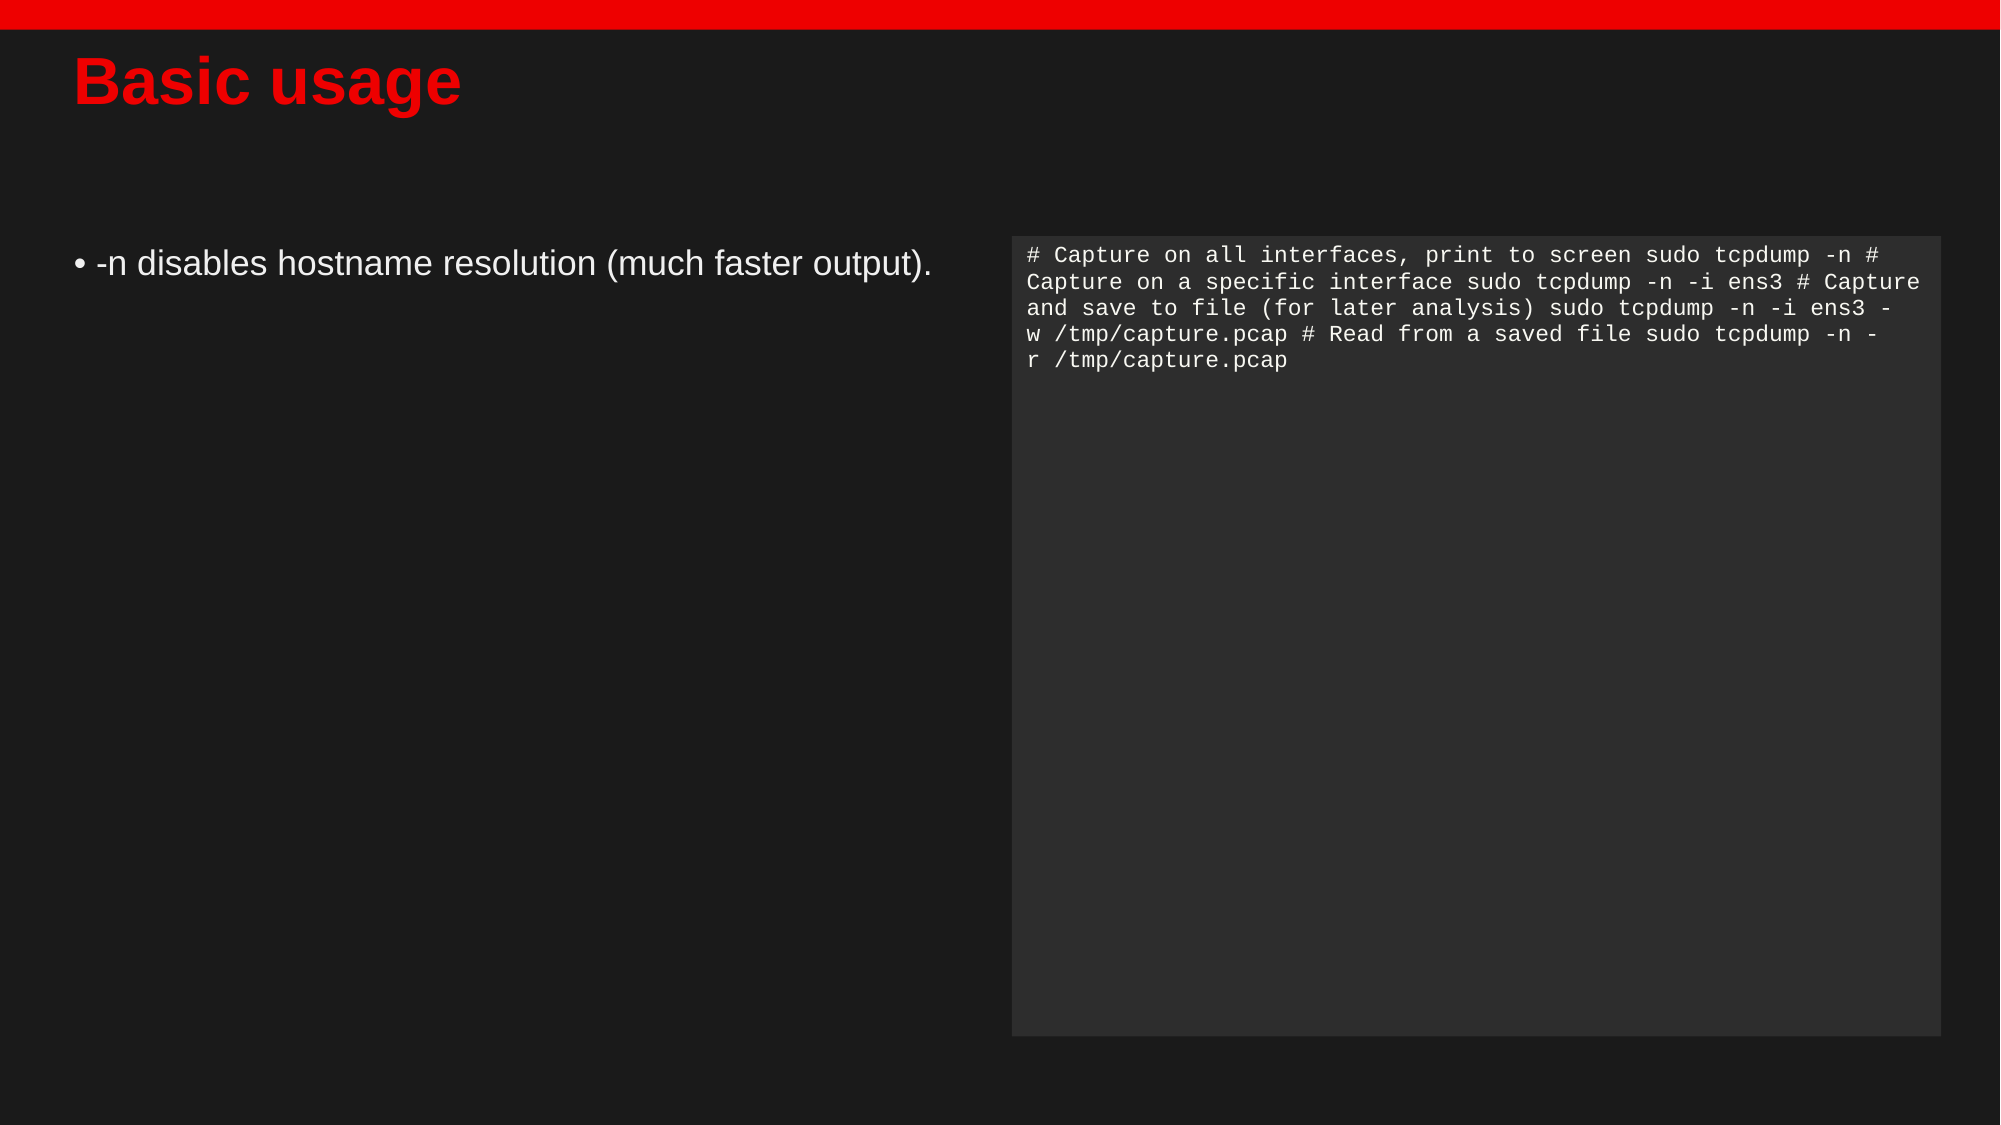

Basic usage
• -n disables hostname resolution (much faster output).
# Capture on all interfaces, print to screen sudo tcpdump -n # Capture on a specific interface sudo tcpdump -n -i ens3 # Capture and save to file (for later analysis) sudo tcpdump -n -i ens3 -w /tmp/capture.pcap # Read from a saved file sudo tcpdump -n -r /tmp/capture.pcap